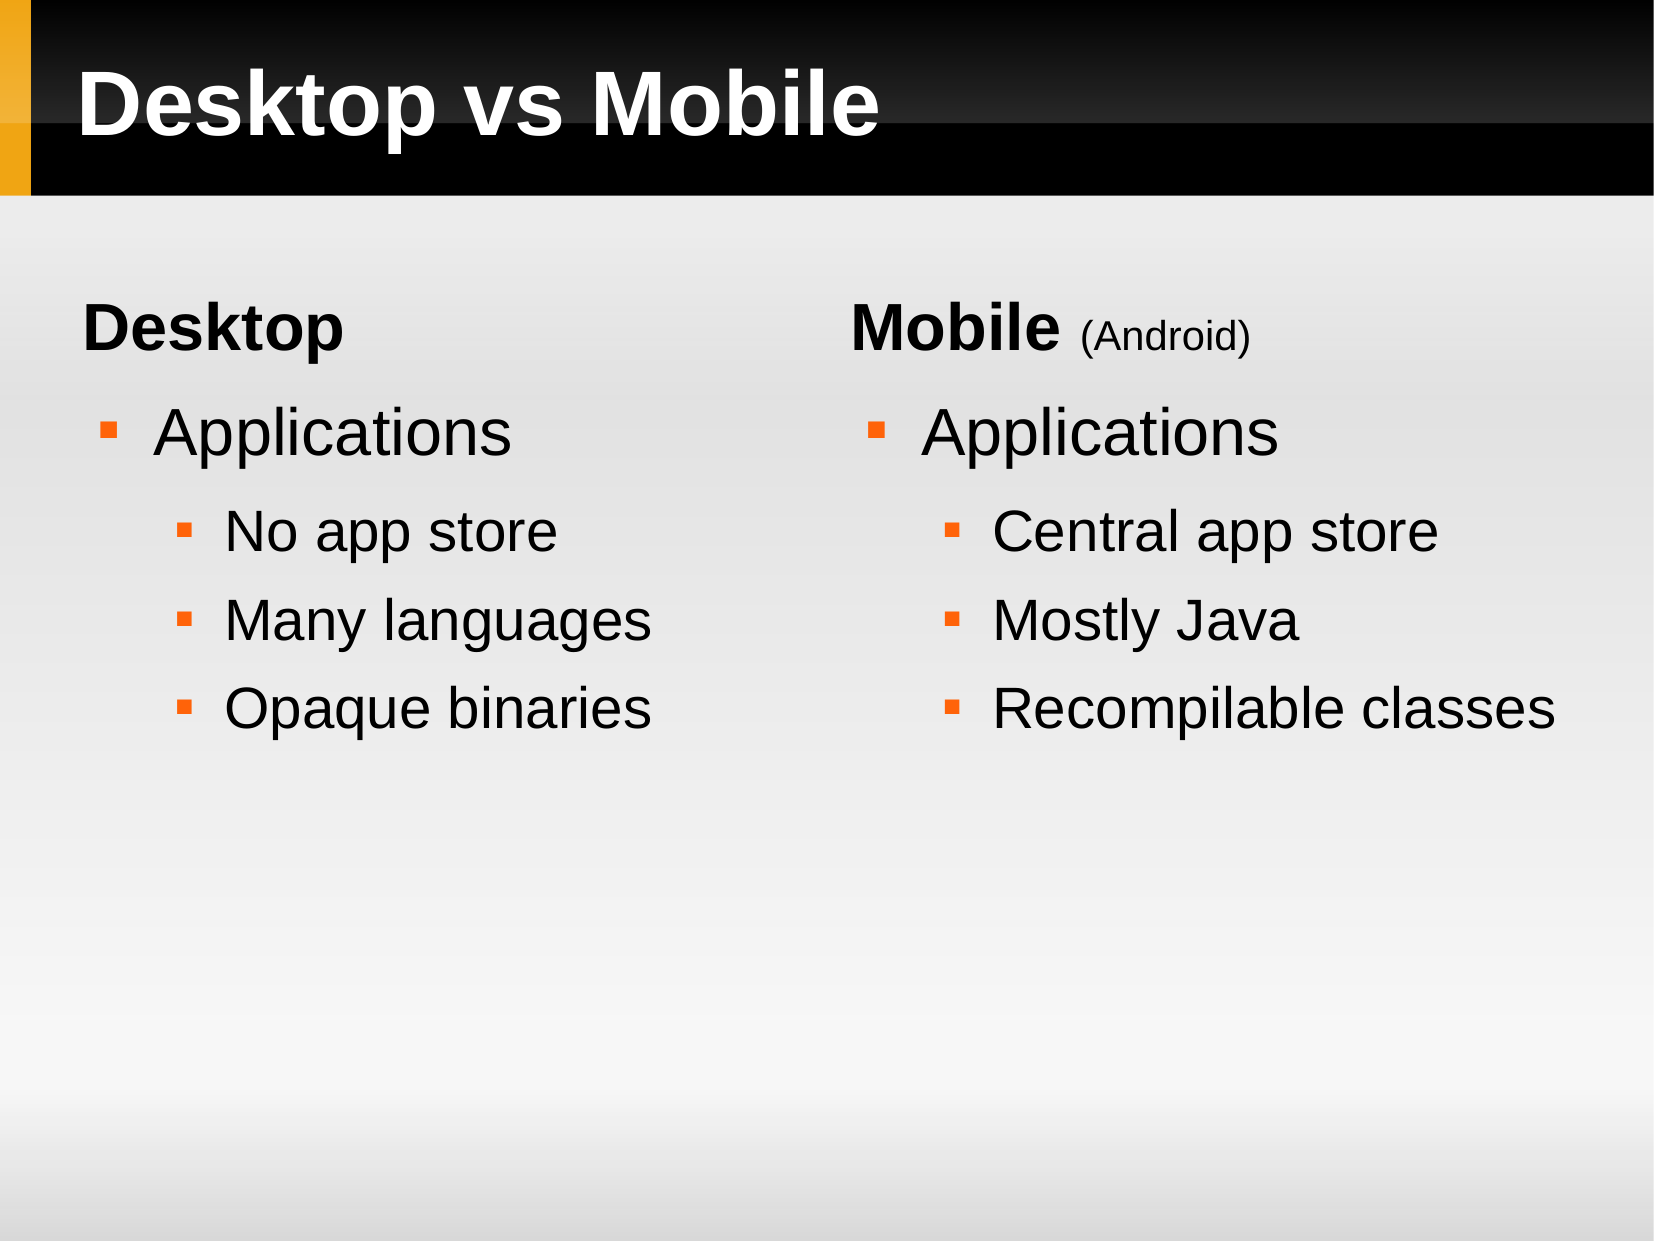

# Desktop vs Mobile
Desktop
Applications
No app store
Many languages
Opaque binaries
Mobile (Android)
Applications
Central app store
Mostly Java
Recompilable classes